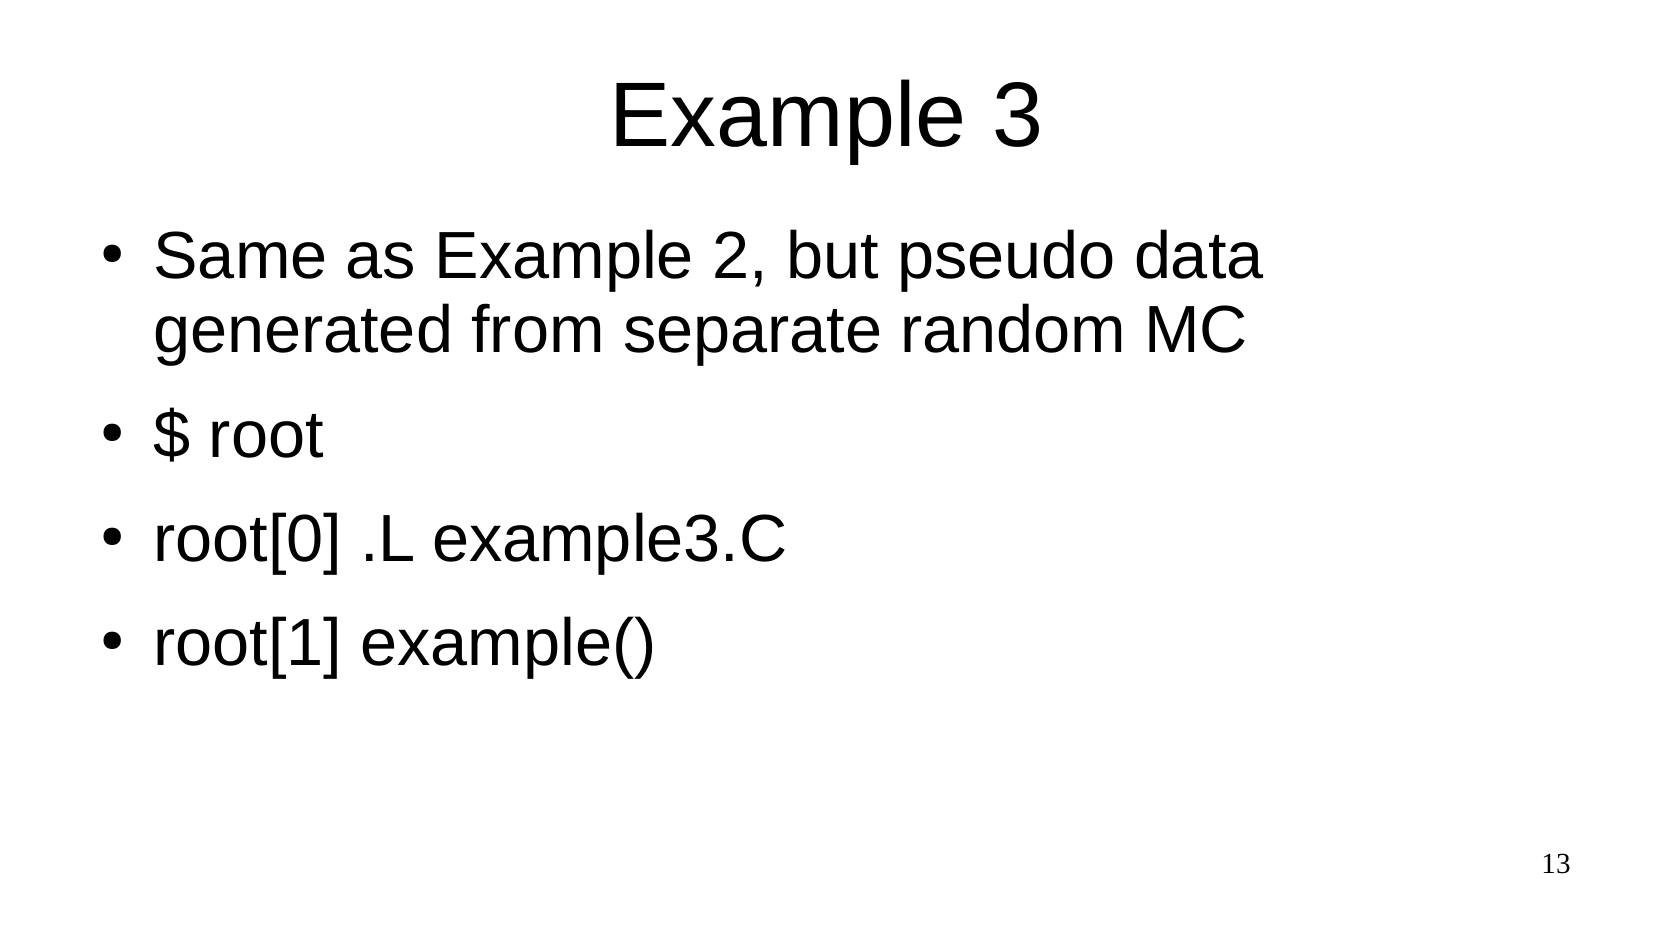

# Example 3
Same as Example 2, but pseudo data generated from separate random MC
$ root
root[0] .L example3.C
root[1] example()
13